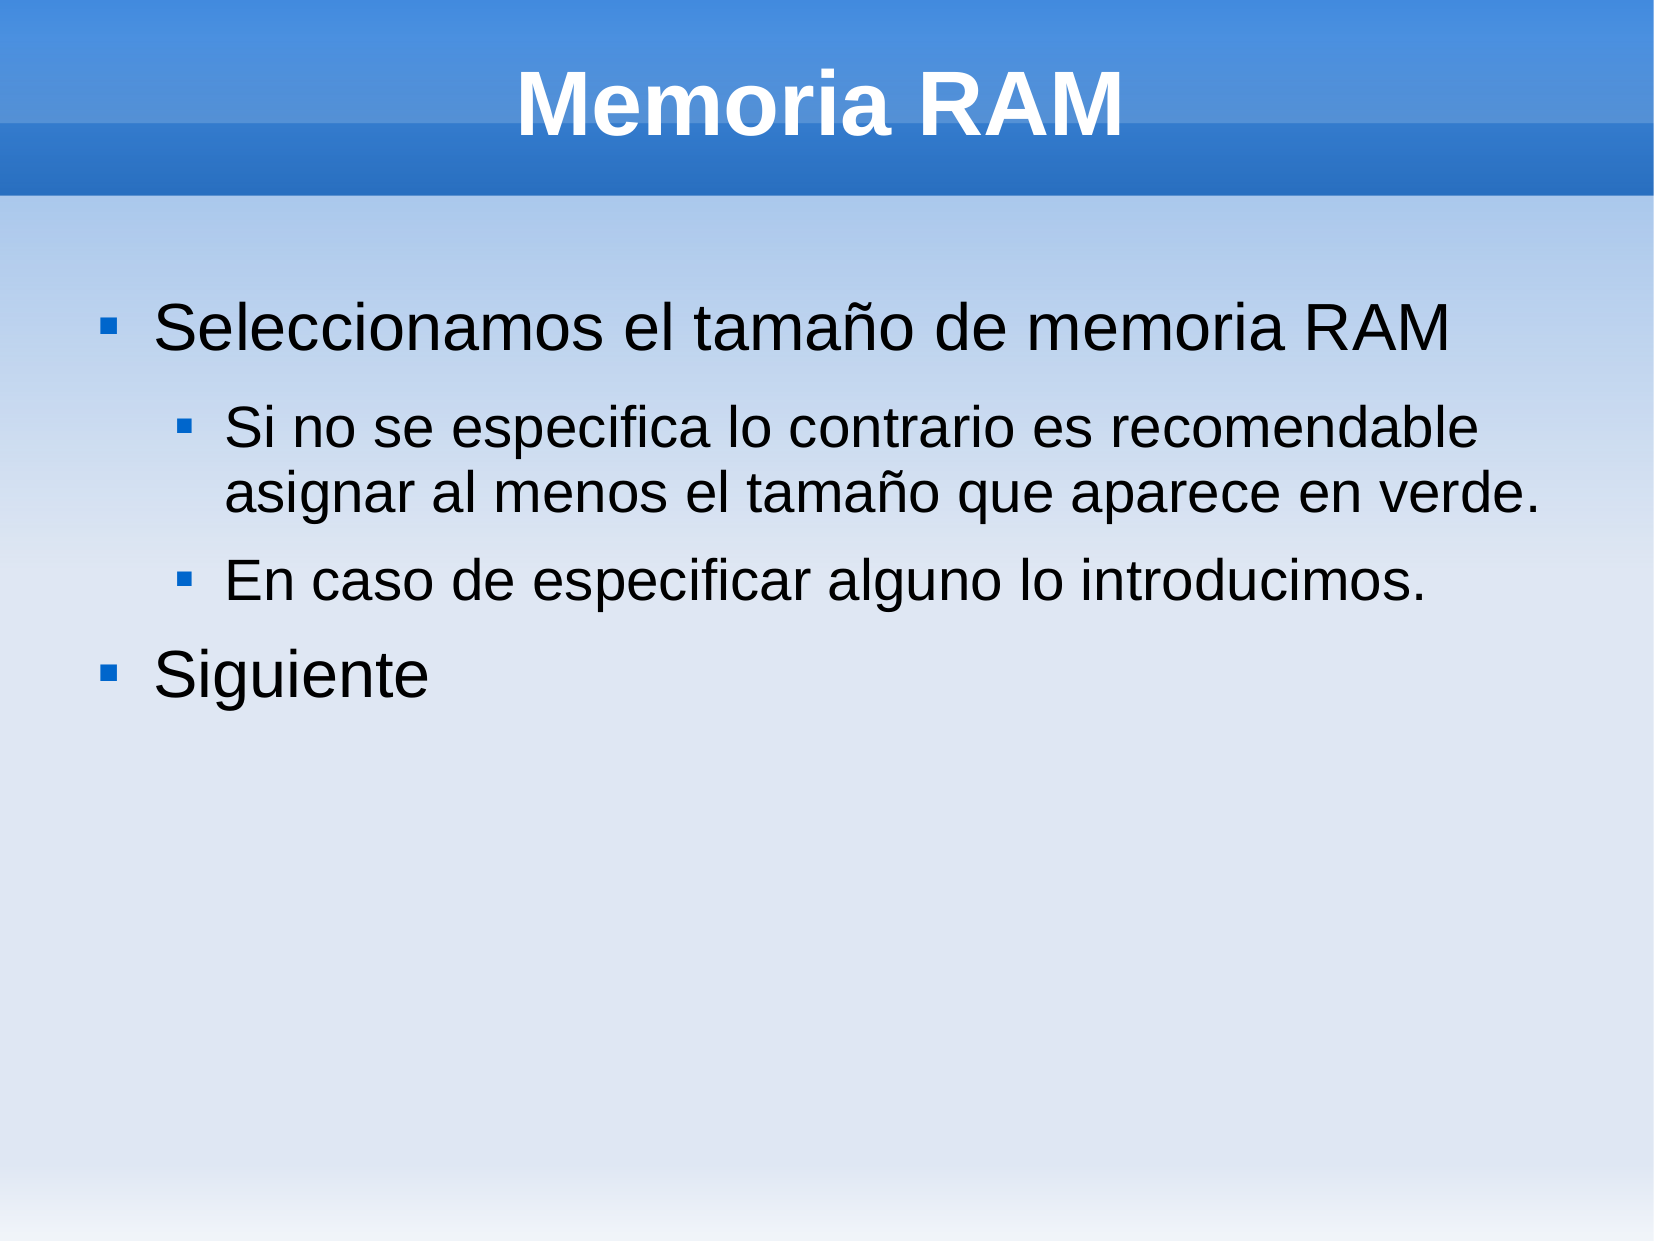

# Memoria RAM
Seleccionamos el tamaño de memoria RAM
Si no se especifica lo contrario es recomendable asignar al menos el tamaño que aparece en verde.
En caso de especificar alguno lo introducimos.
Siguiente